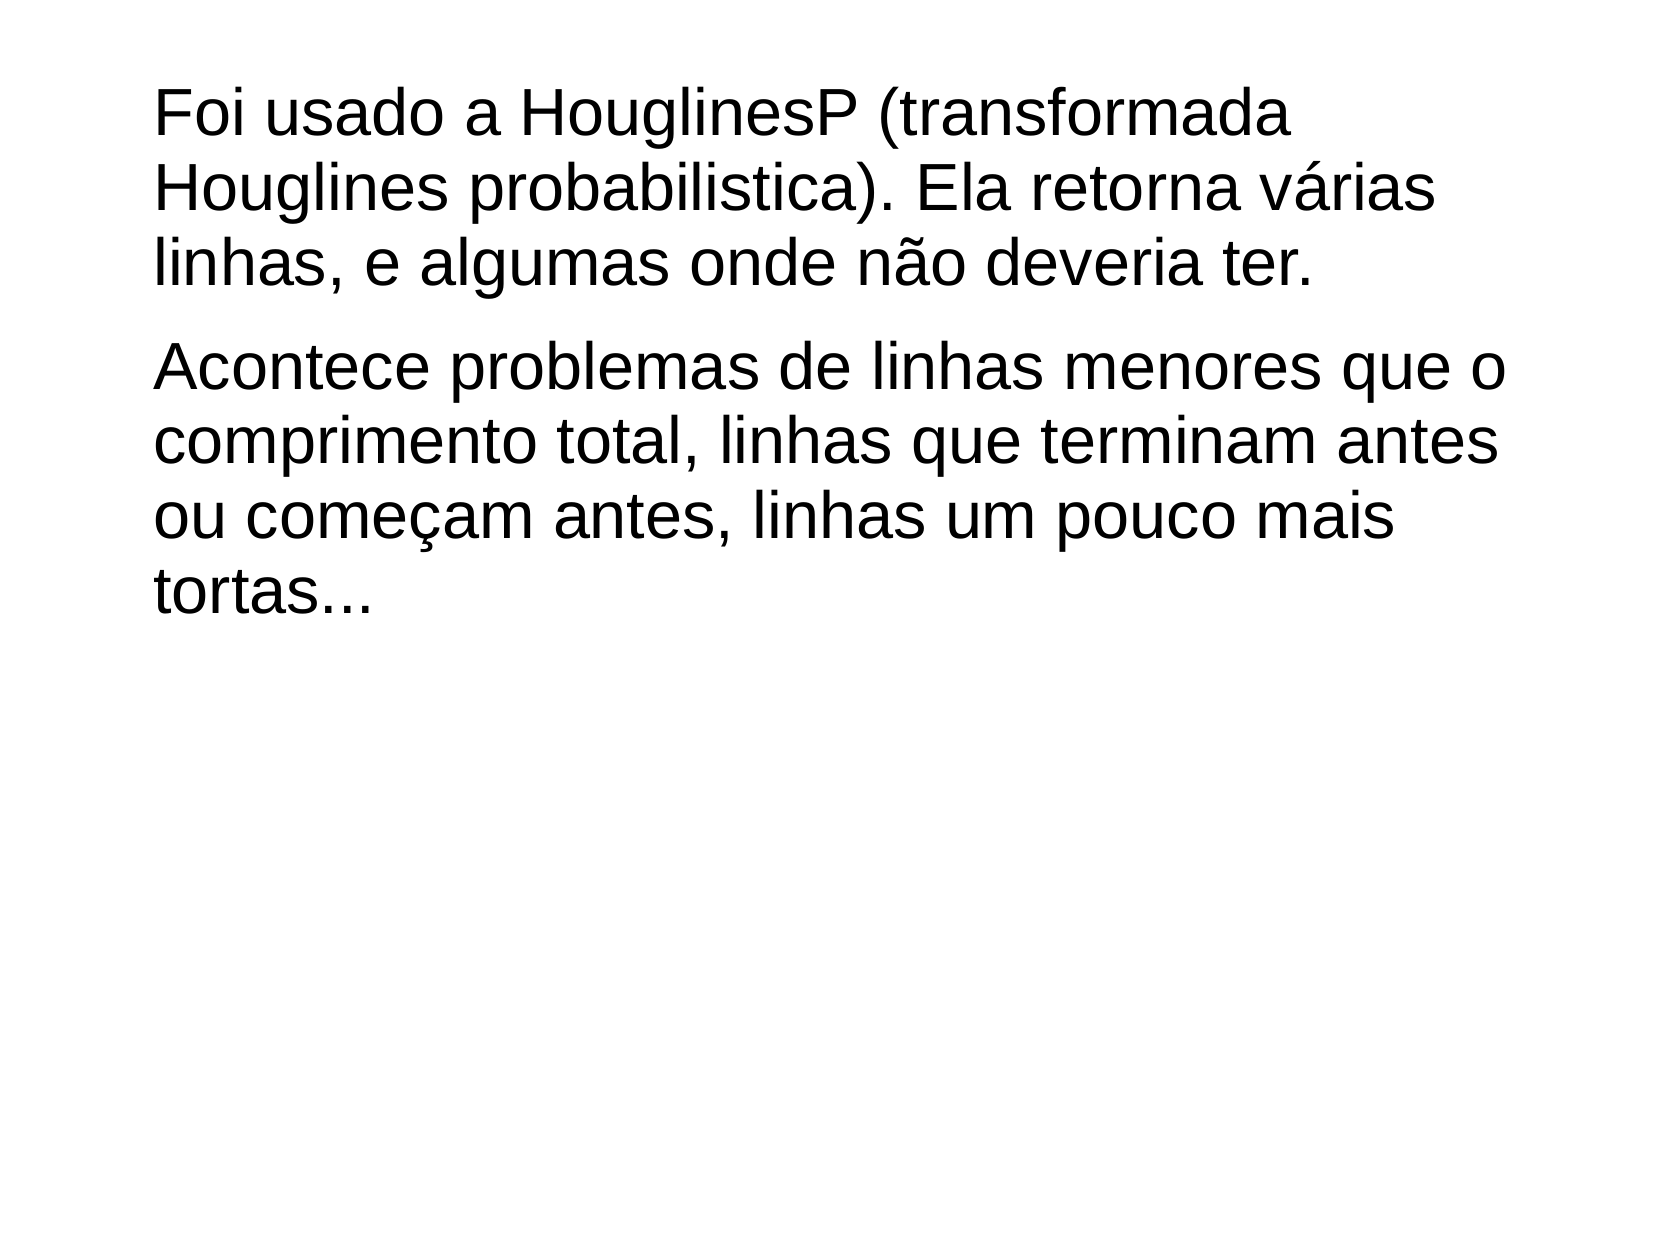

# Foi usado a HouglinesP (transformada Houglines probabilistica). Ela retorna várias linhas, e algumas onde não deveria ter.
Acontece problemas de linhas menores que o comprimento total, linhas que terminam antes ou começam antes, linhas um pouco mais tortas...